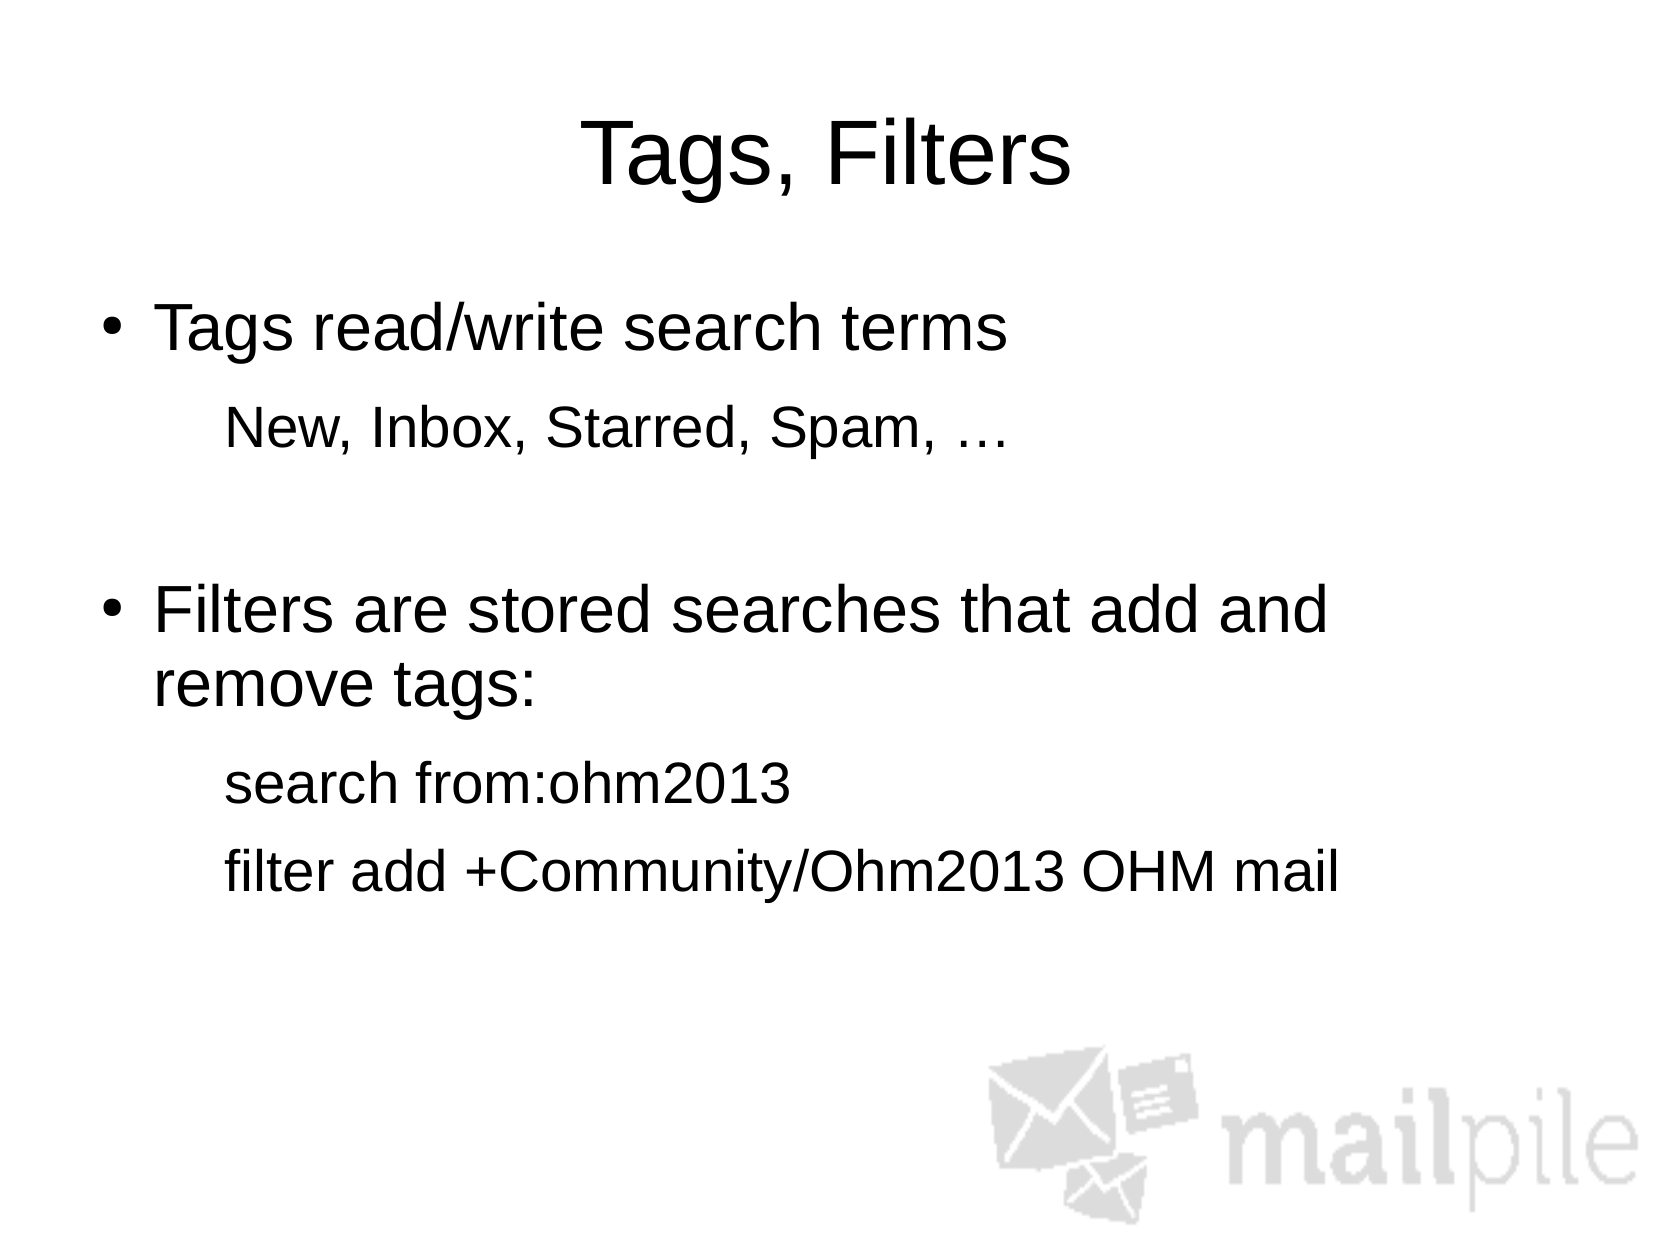

# Tags, Filters
Tags read/write search terms
New, Inbox, Starred, Spam, …
Filters are stored searches that add and remove tags:
search from:ohm2013
filter add +Community/Ohm2013 OHM mail